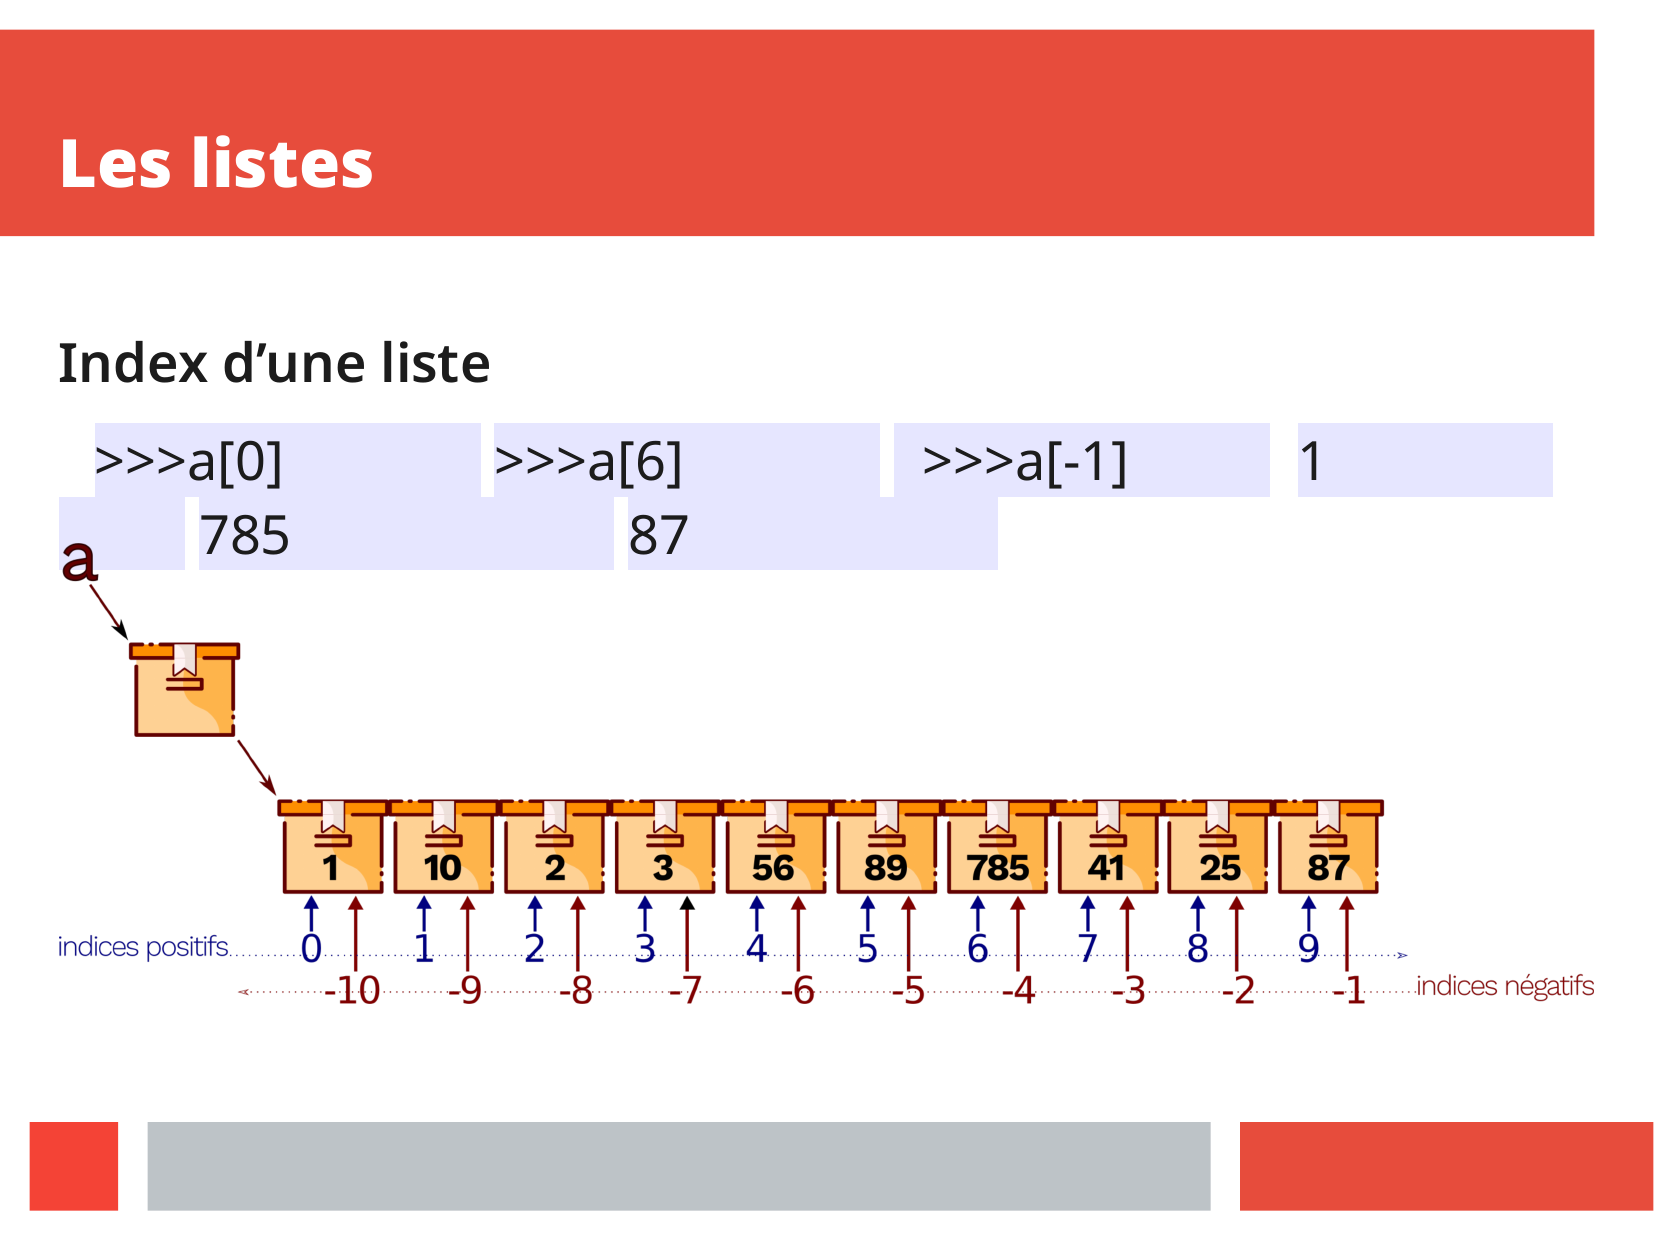

# Les listes
Index d’une liste
>>>a[0] >>>a[6] >>>a[-1] 1 785 87